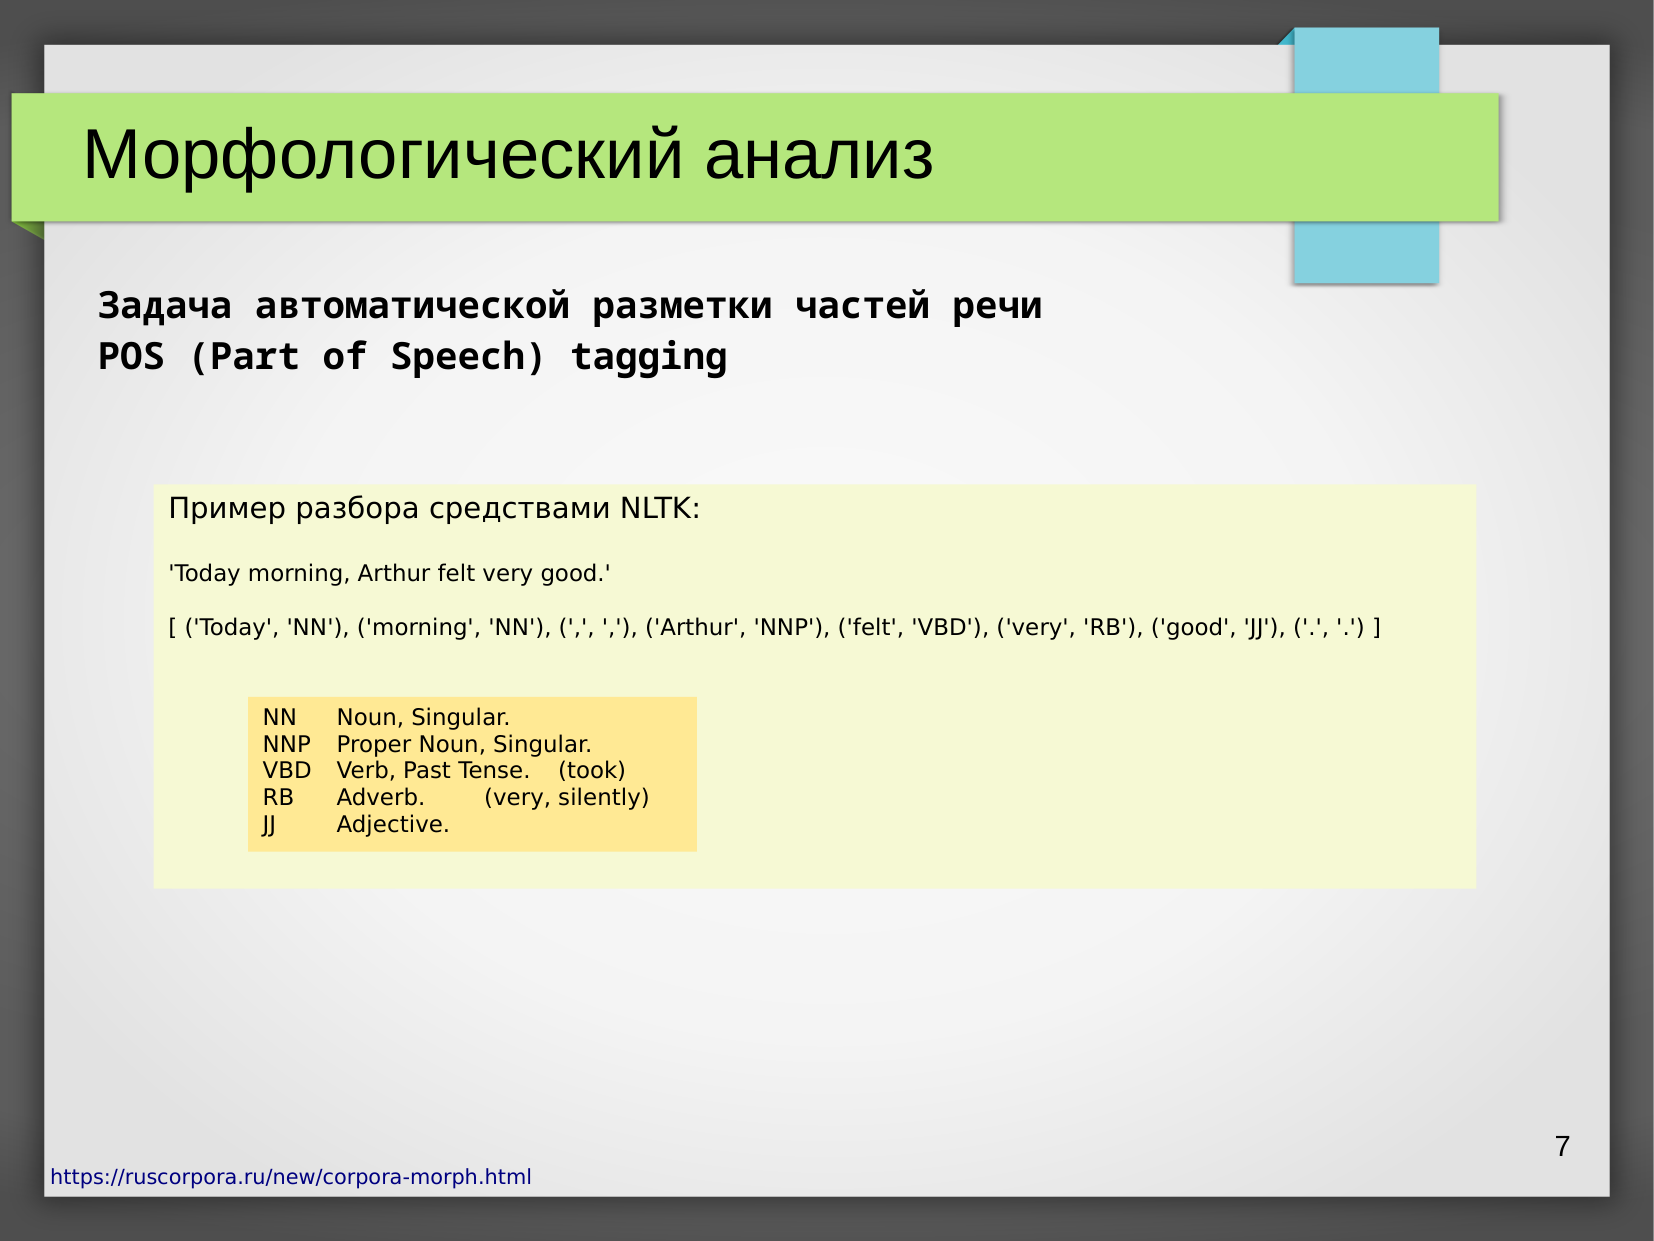

# Морфологический анализ
Задача автоматической разметки частей речи
POS (Part of Speech) tagging
Пример разбора средствами NLTK:
'Today morning, Arthur felt very good.'
[ ('Today', 'NN'), ('morning', 'NN'), (',', ','), ('Arthur', 'NNP'), ('felt', 'VBD'), ('very', 'RB'), ('good', 'JJ'), ('.', '.') ]
NN	Noun, Singular.
NNP	Proper Noun, Singular.
VBD	Verb, Past Tense.	(took)
RB	Adverb.	(very, silently)
JJ	Adjective.
7
https://ruscorpora.ru/new/corpora-morph.html